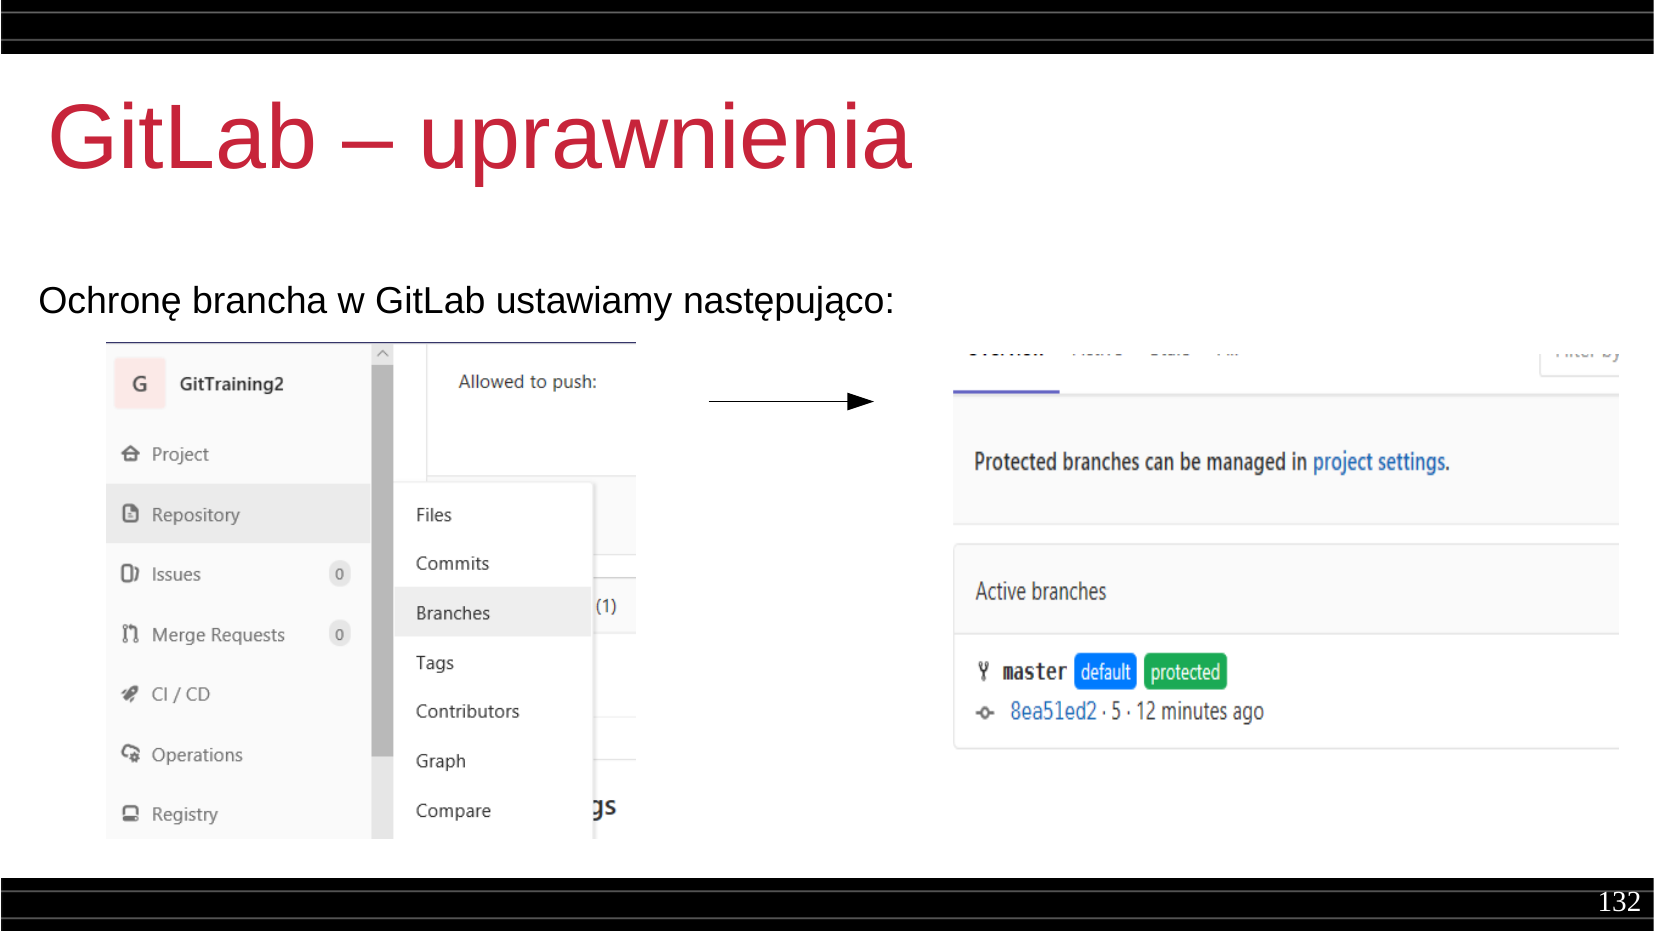

# GitLab – uprawnienia
Ochronę brancha w GitLab ustawiamy następująco: